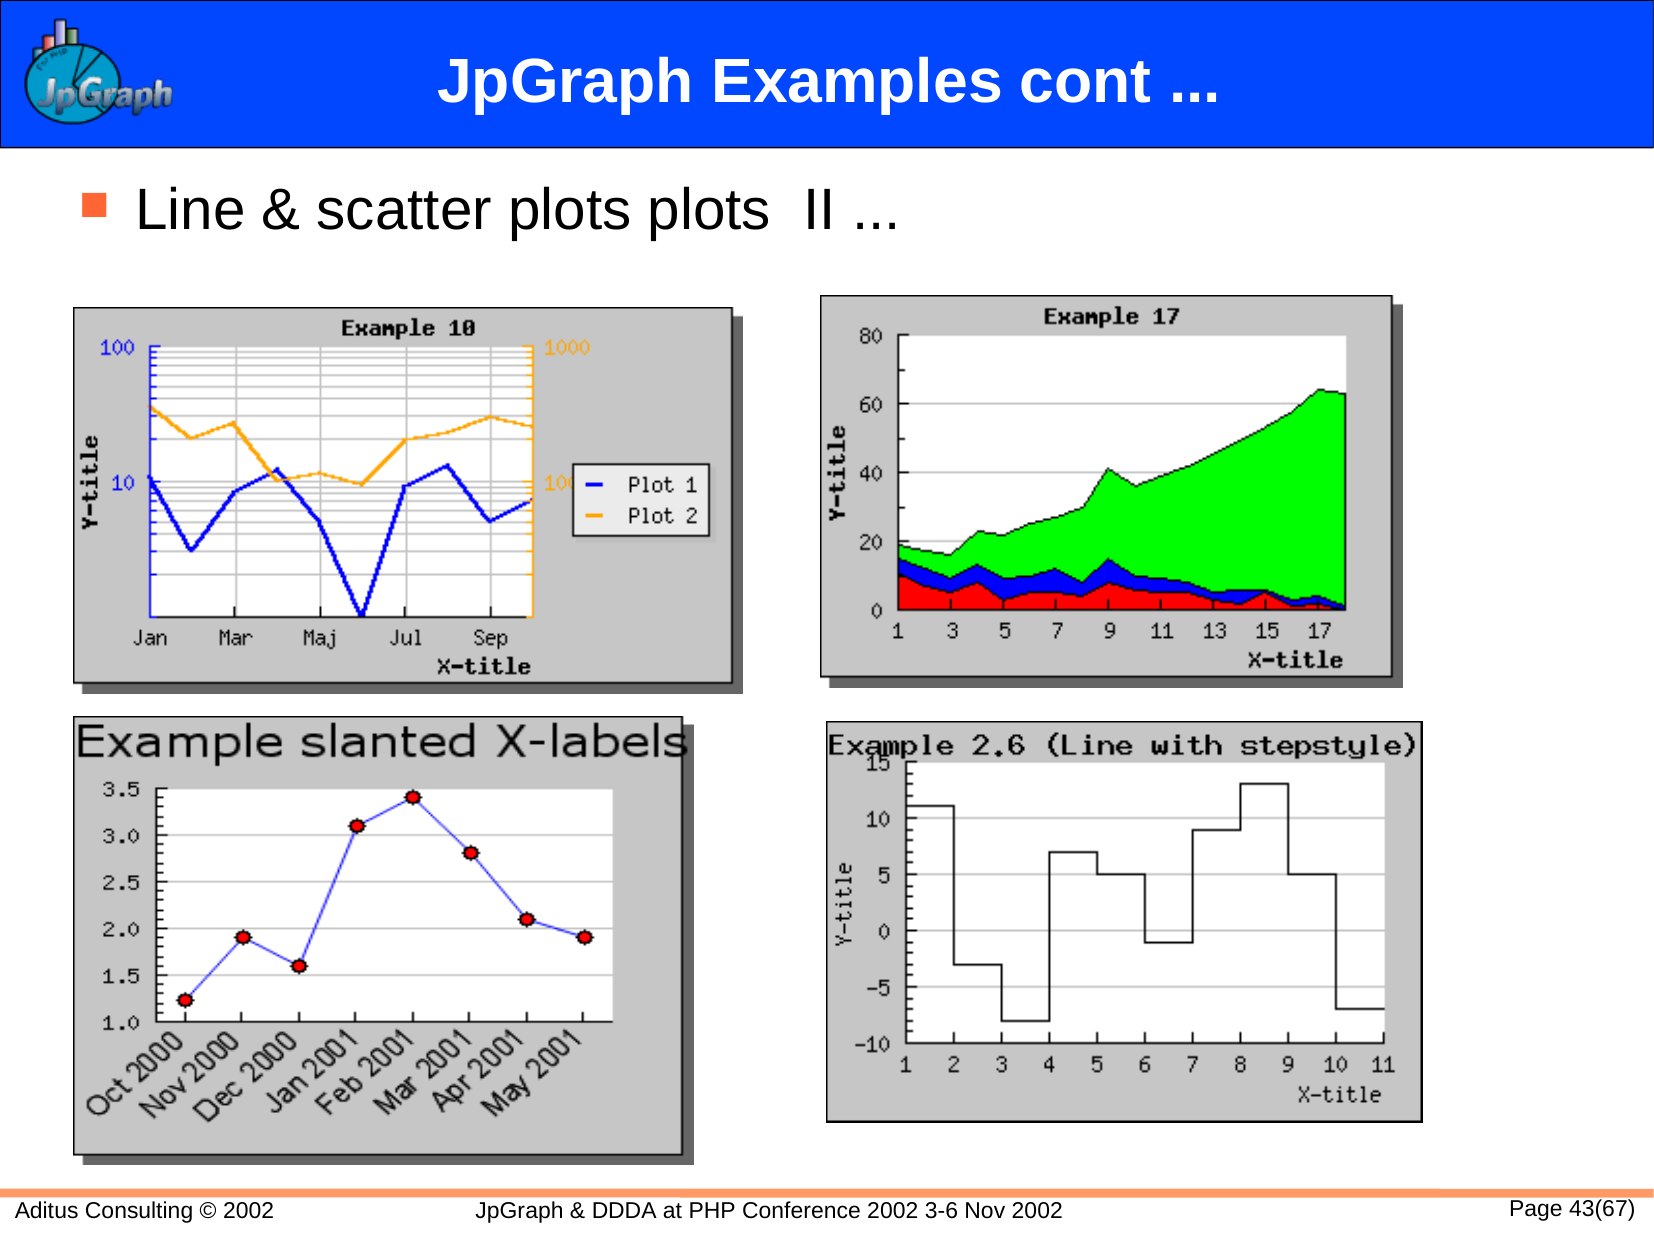

# JpGraph Examples cont ...
Line & scatter plots plots II ...